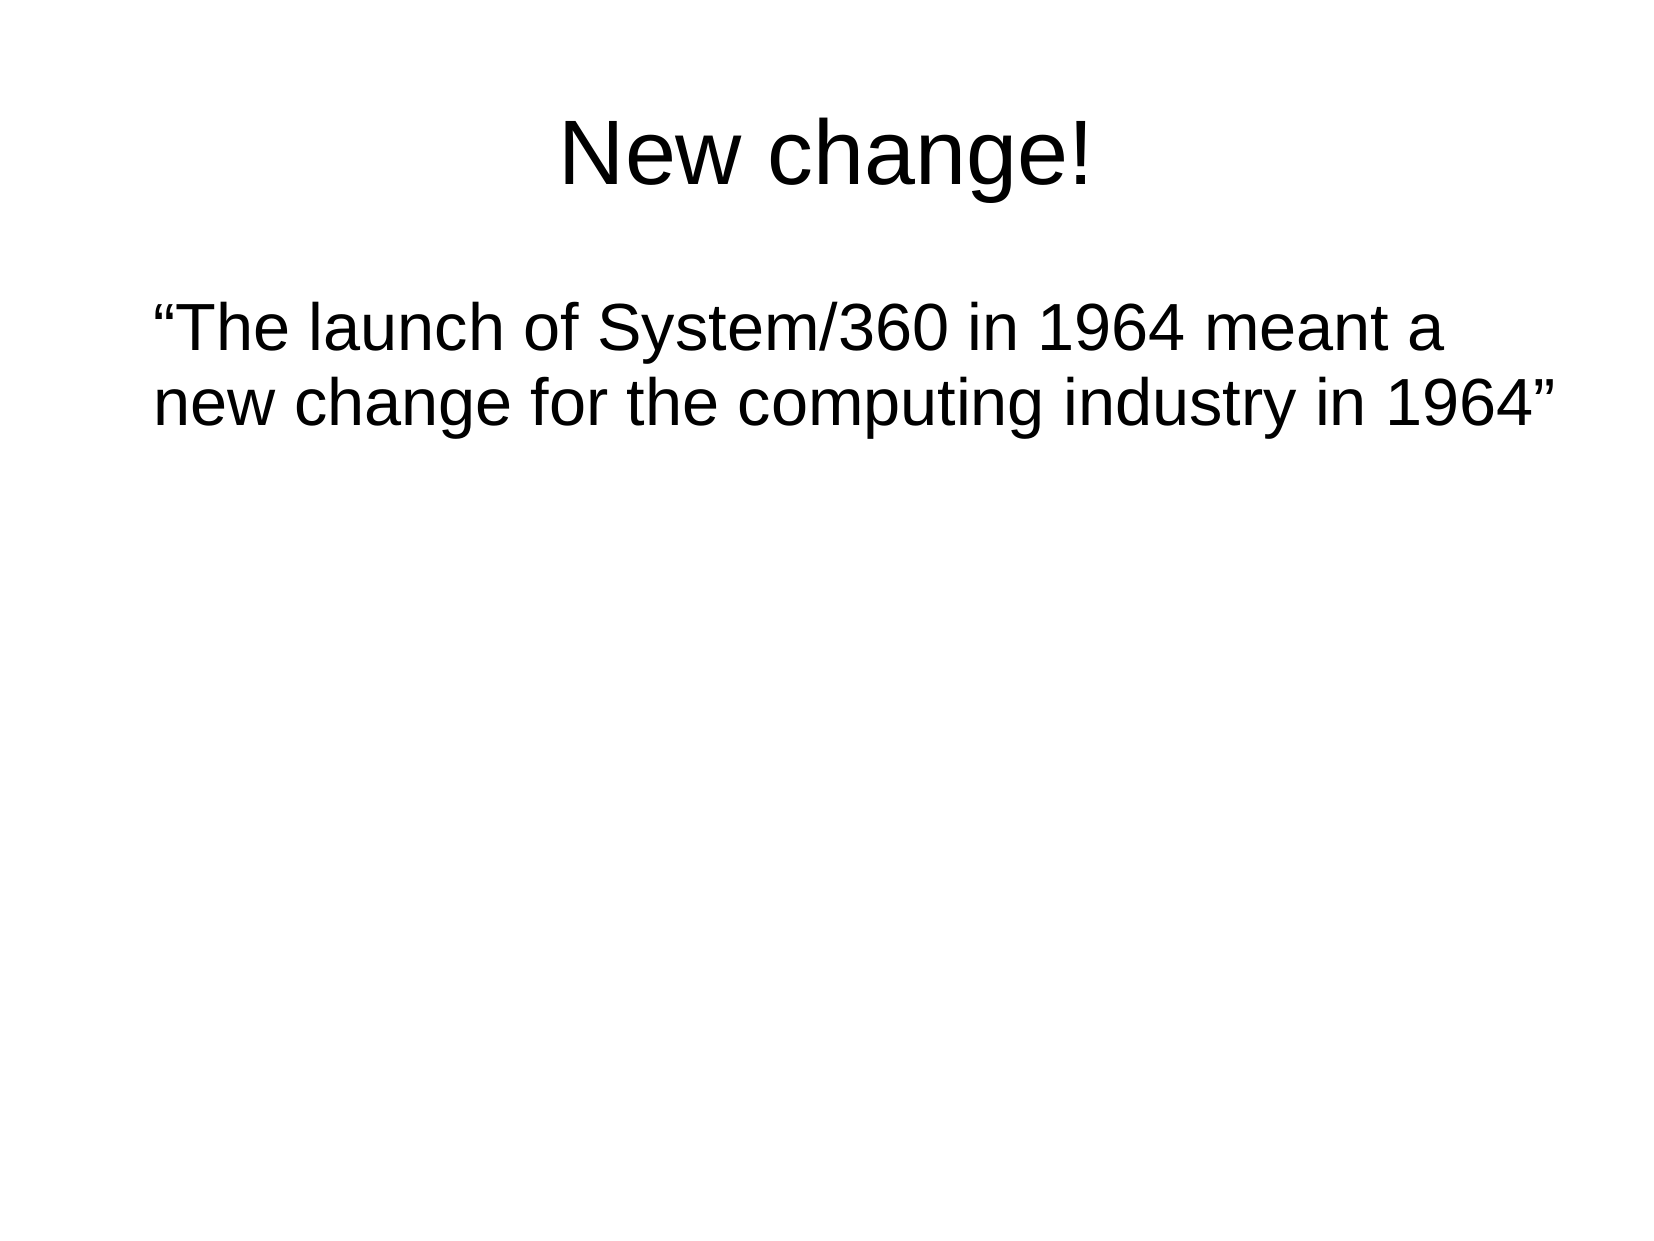

# New change!
“The launch of System/360 in 1964 meant a new change for the computing industry in 1964”